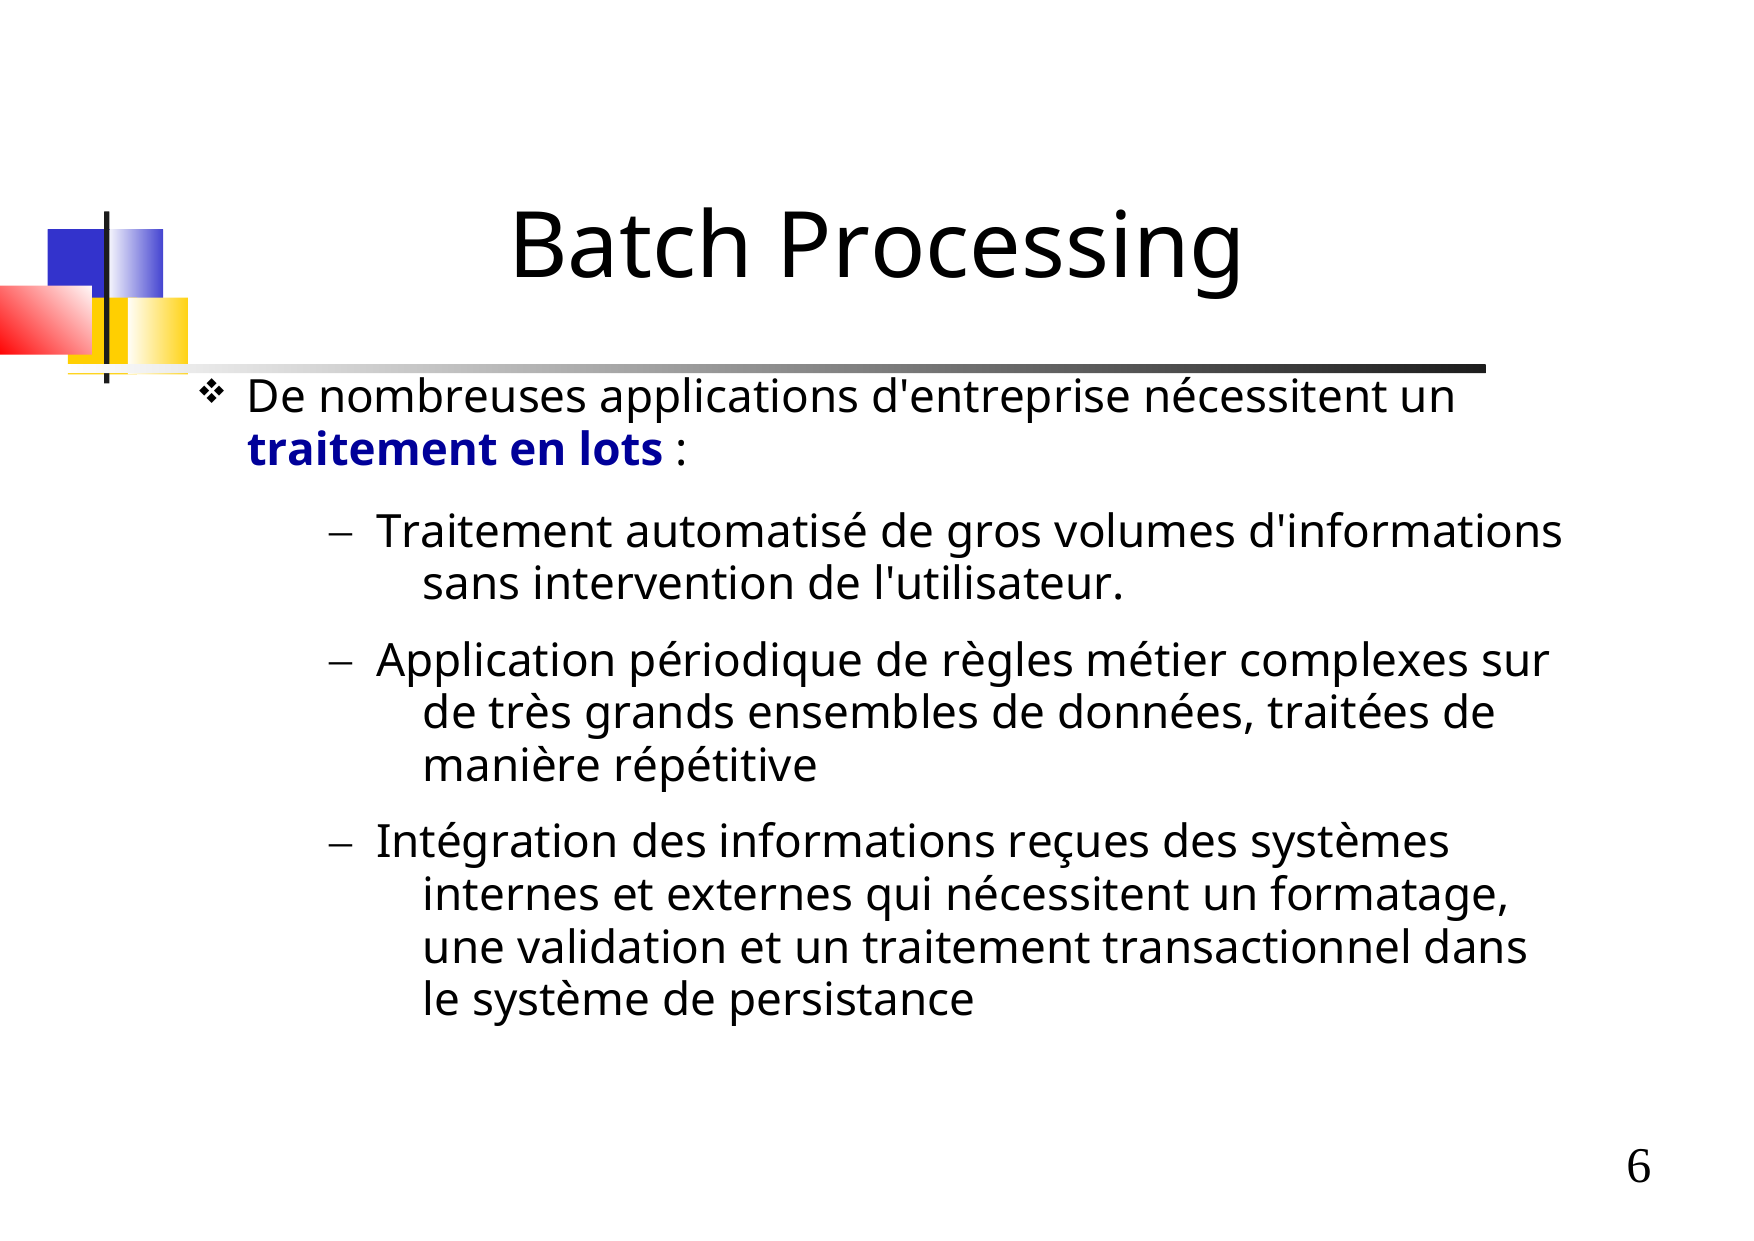

# Batch Processing
De nombreuses applications d'entreprise nécessitent un traitement en lots :
Traitement automatisé de gros volumes d'informations sans intervention de l'utilisateur.
Application périodique de règles métier complexes sur de très grands ensembles de données, traitées de manière répétitive
Intégration des informations reçues des systèmes internes et externes qui nécessitent un formatage, une validation et un traitement transactionnel dans le système de persistance